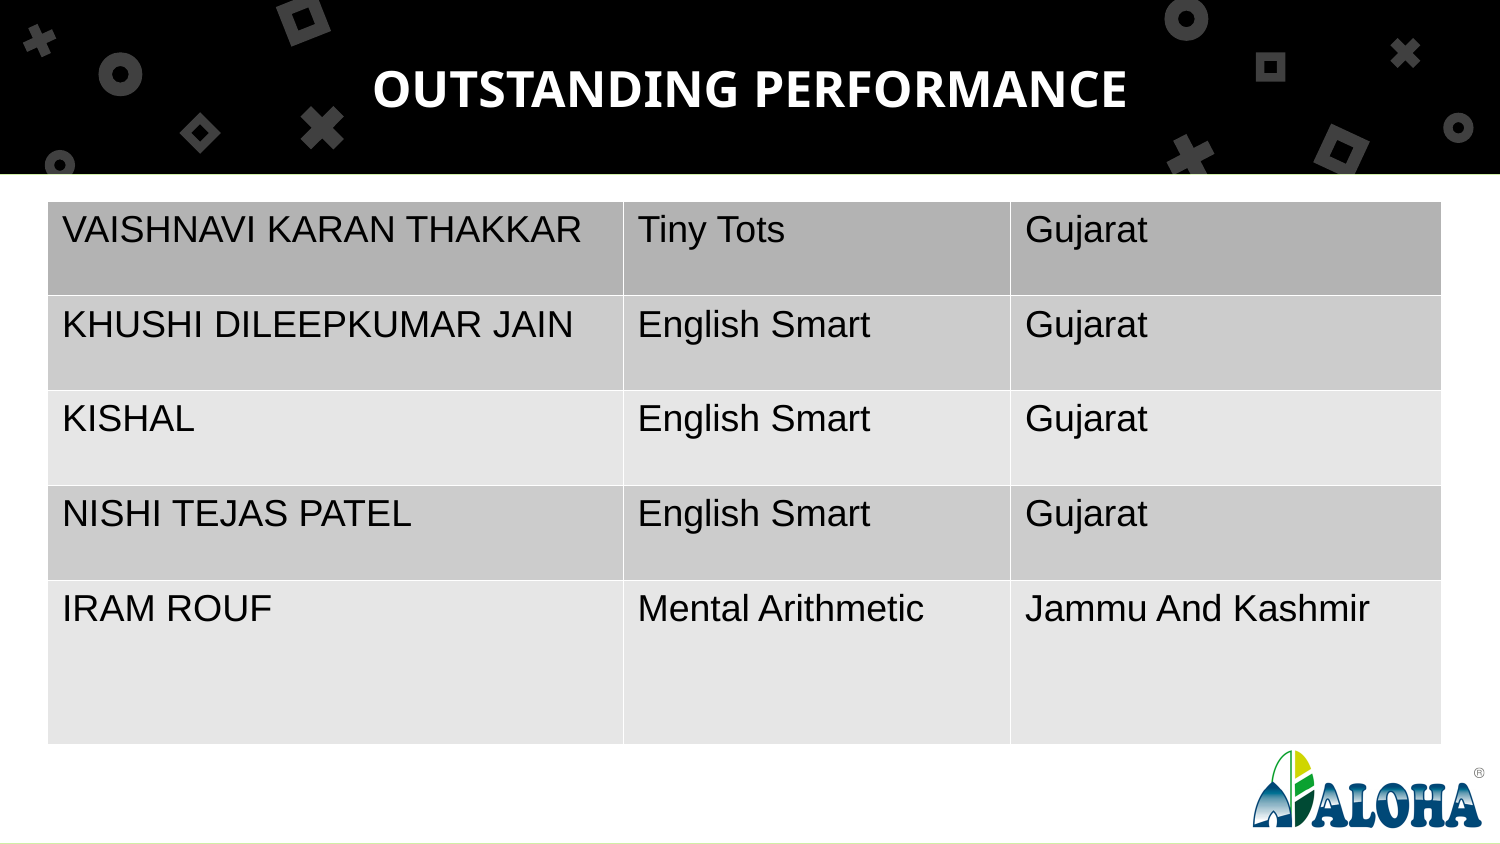

OUTSTANDING PERFORMANCE
| VAISHNAVI KARAN THAKKAR | Tiny Tots | Gujarat |
| --- | --- | --- |
| KHUSHI DILEEPKUMAR JAIN | English Smart | Gujarat |
| KISHAL | English Smart | Gujarat |
| NISHI TEJAS PATEL | English Smart | Gujarat |
| IRAM ROUF | Mental Arithmetic | Jammu And Kashmir |